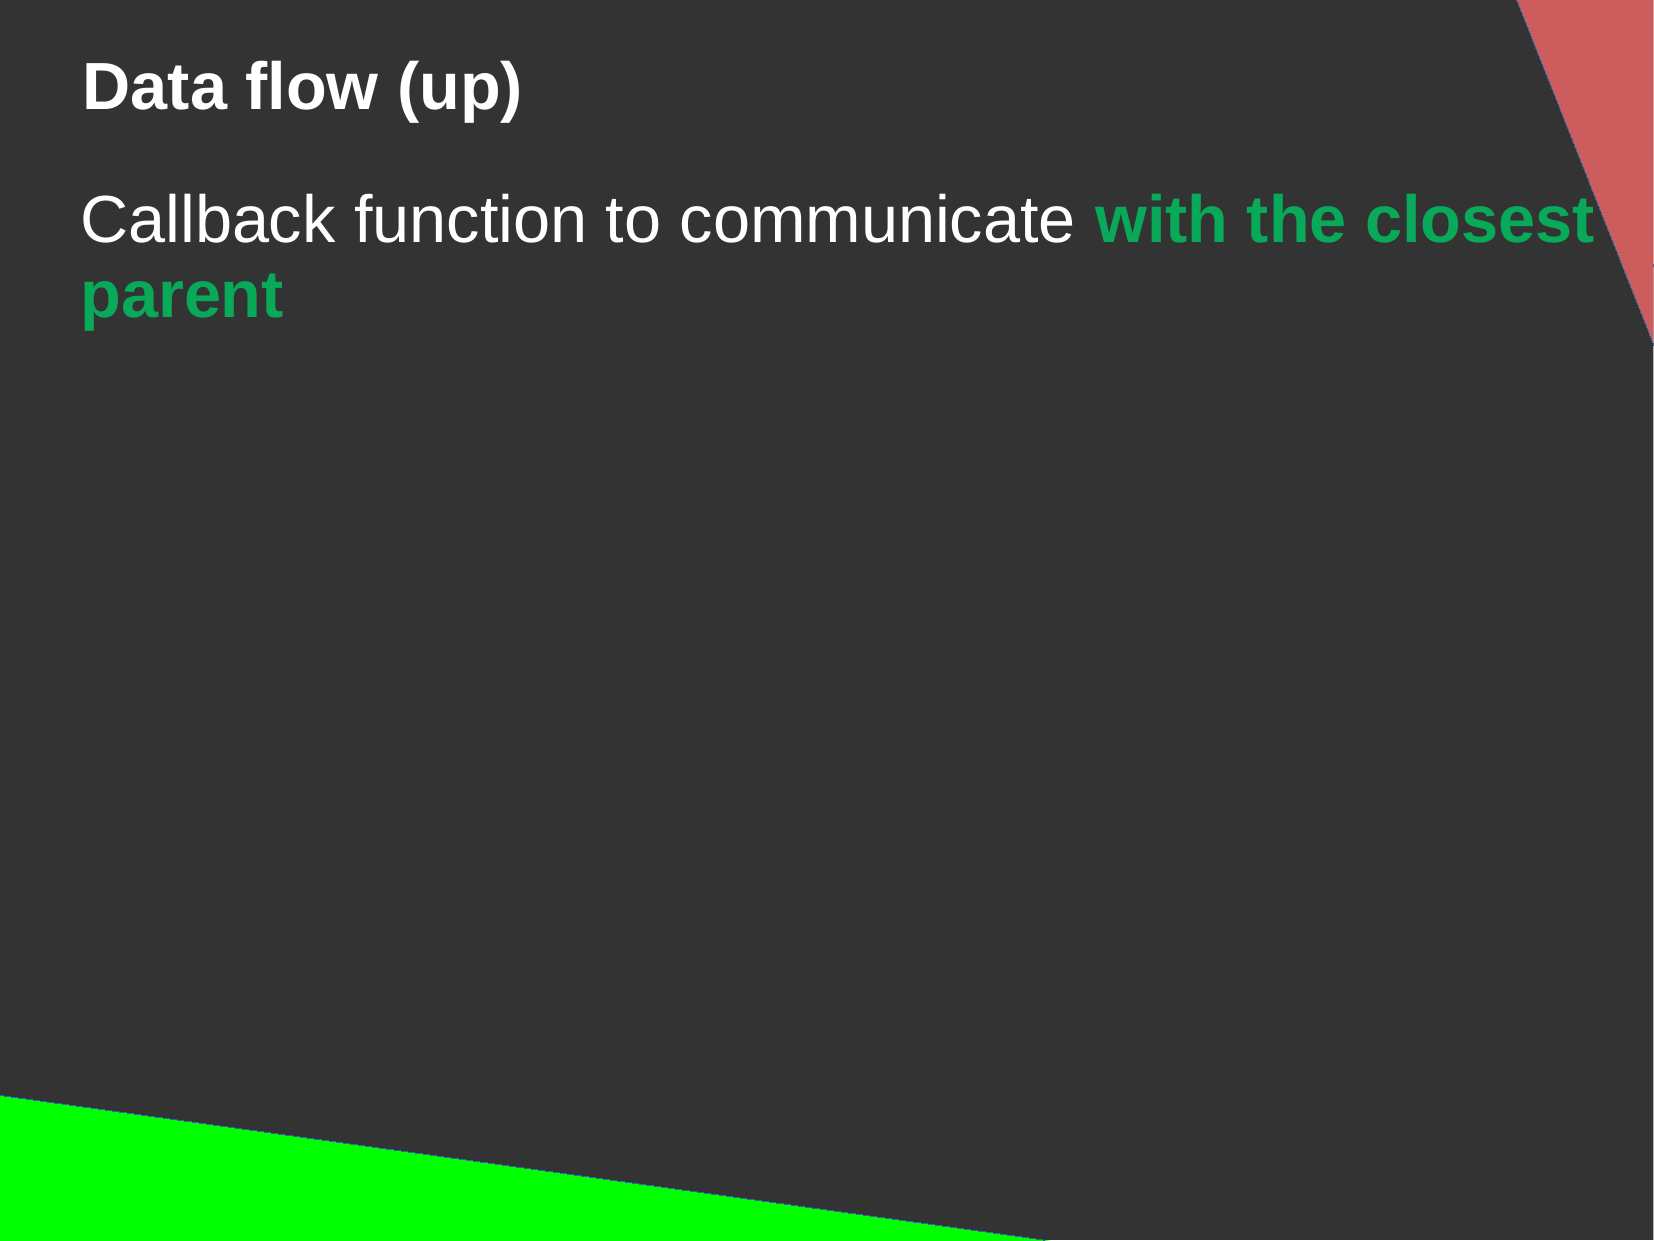

# Data flow (up)
Callback function to communicate with the closest parent